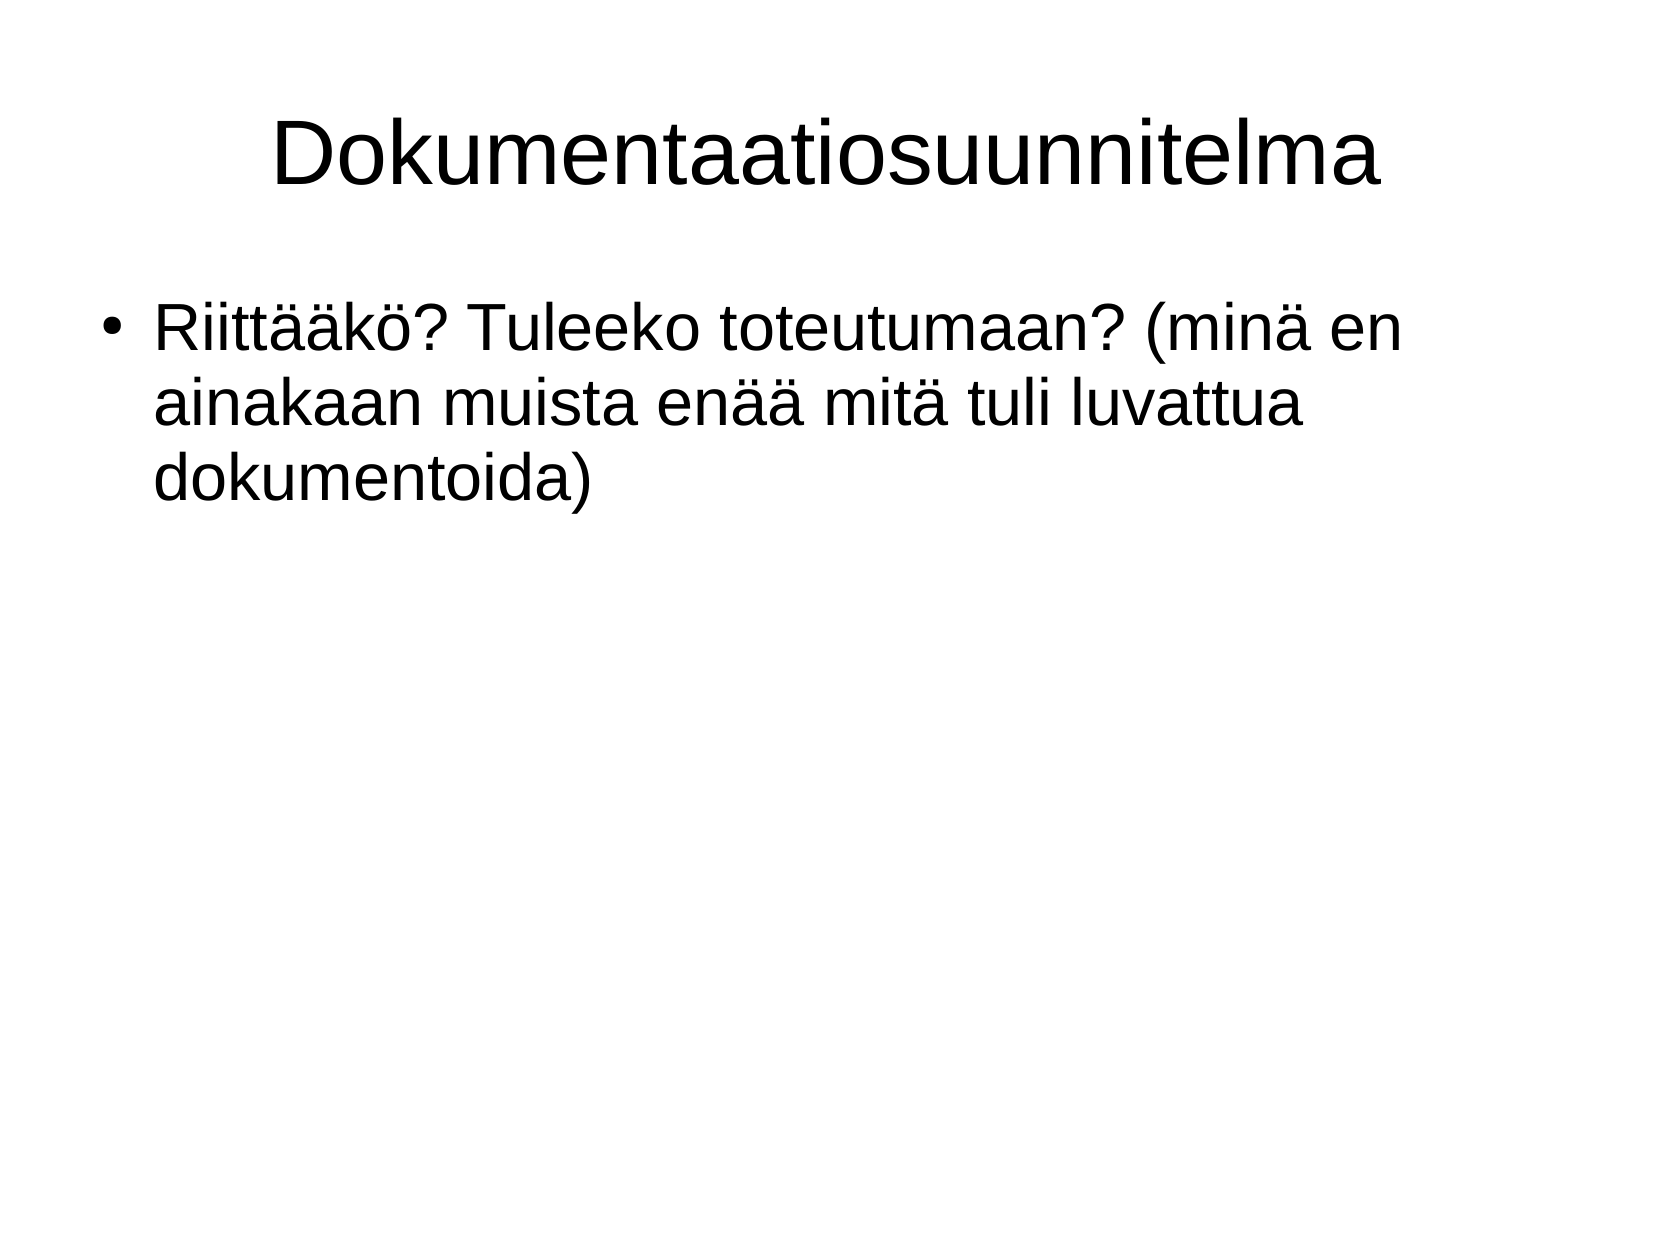

# Dokumentaatiosuunnitelma
Riittääkö? Tuleeko toteutumaan? (minä en ainakaan muista enää mitä tuli luvattua dokumentoida)